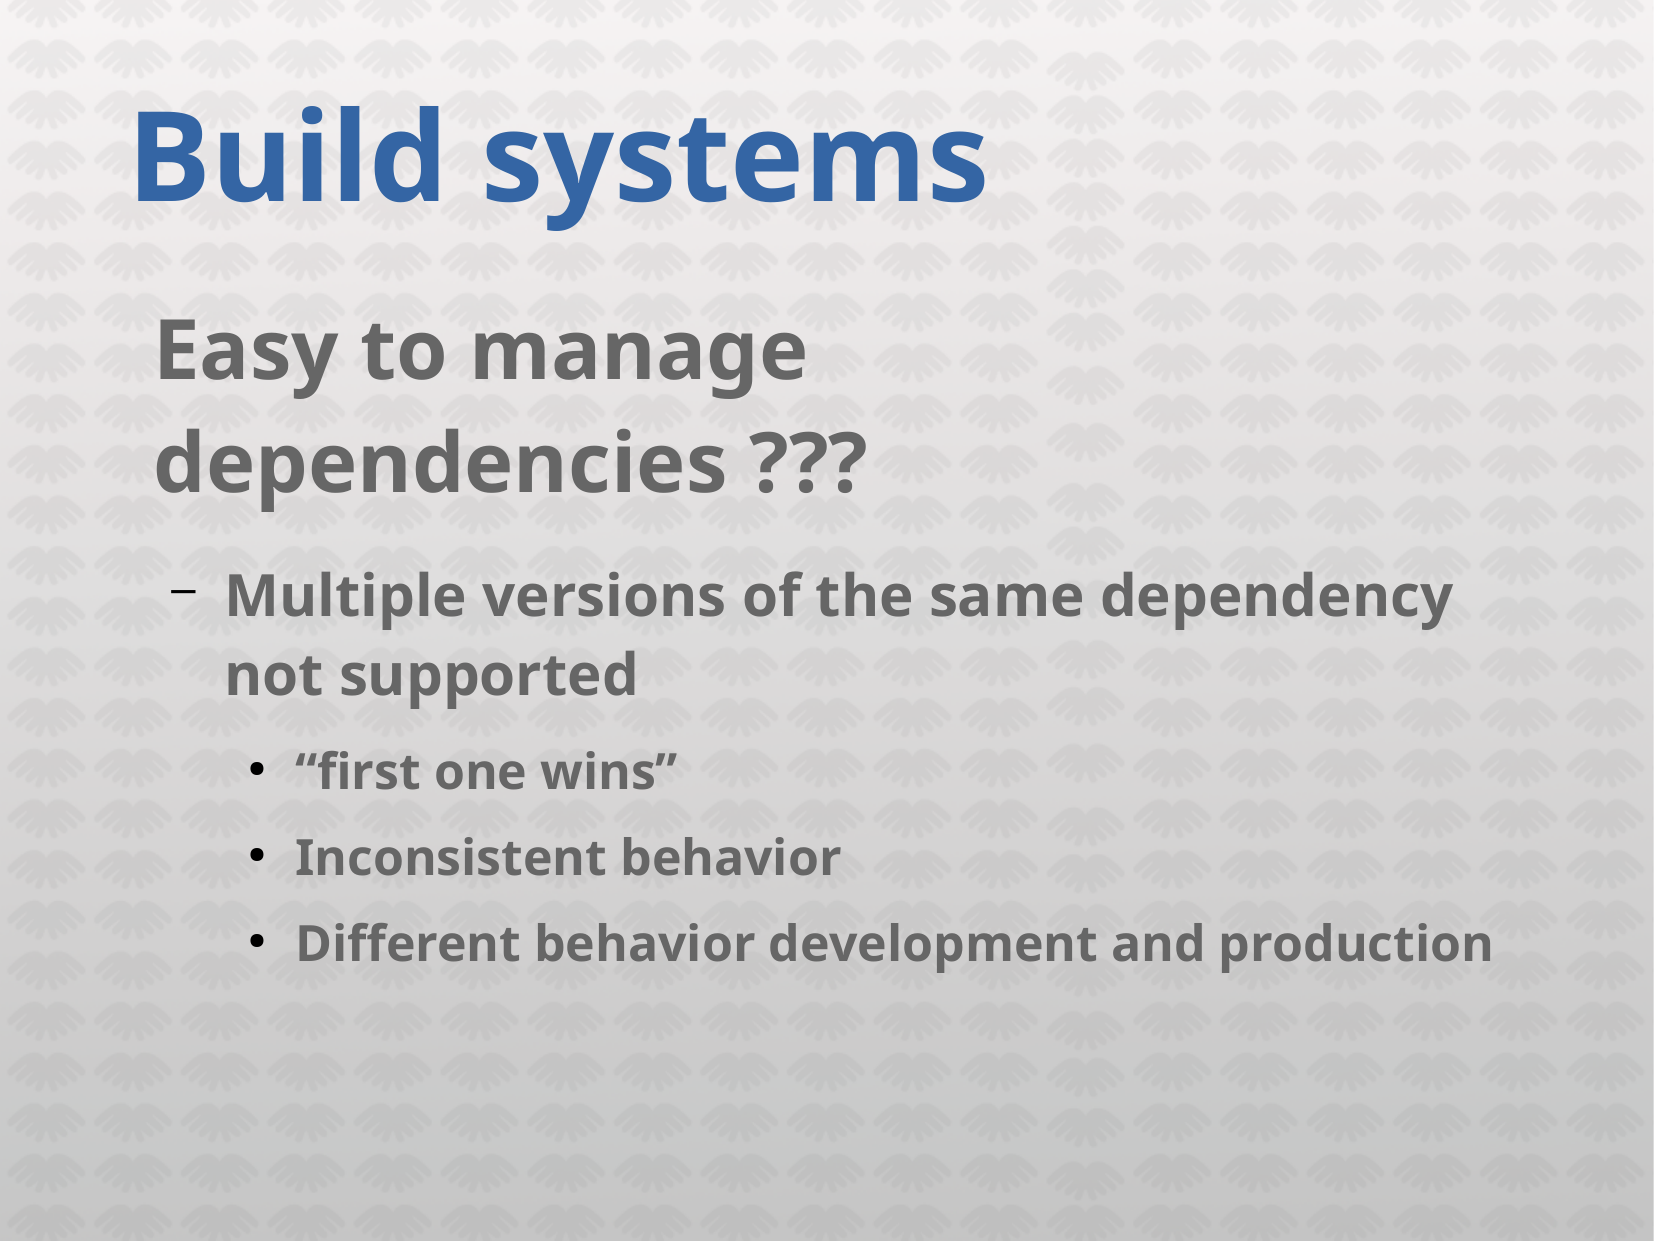

# Build systems
Easy to manage dependencies ???
Multiple versions of the same dependency not supported
“first one wins”
Inconsistent behavior
Different behavior development and production